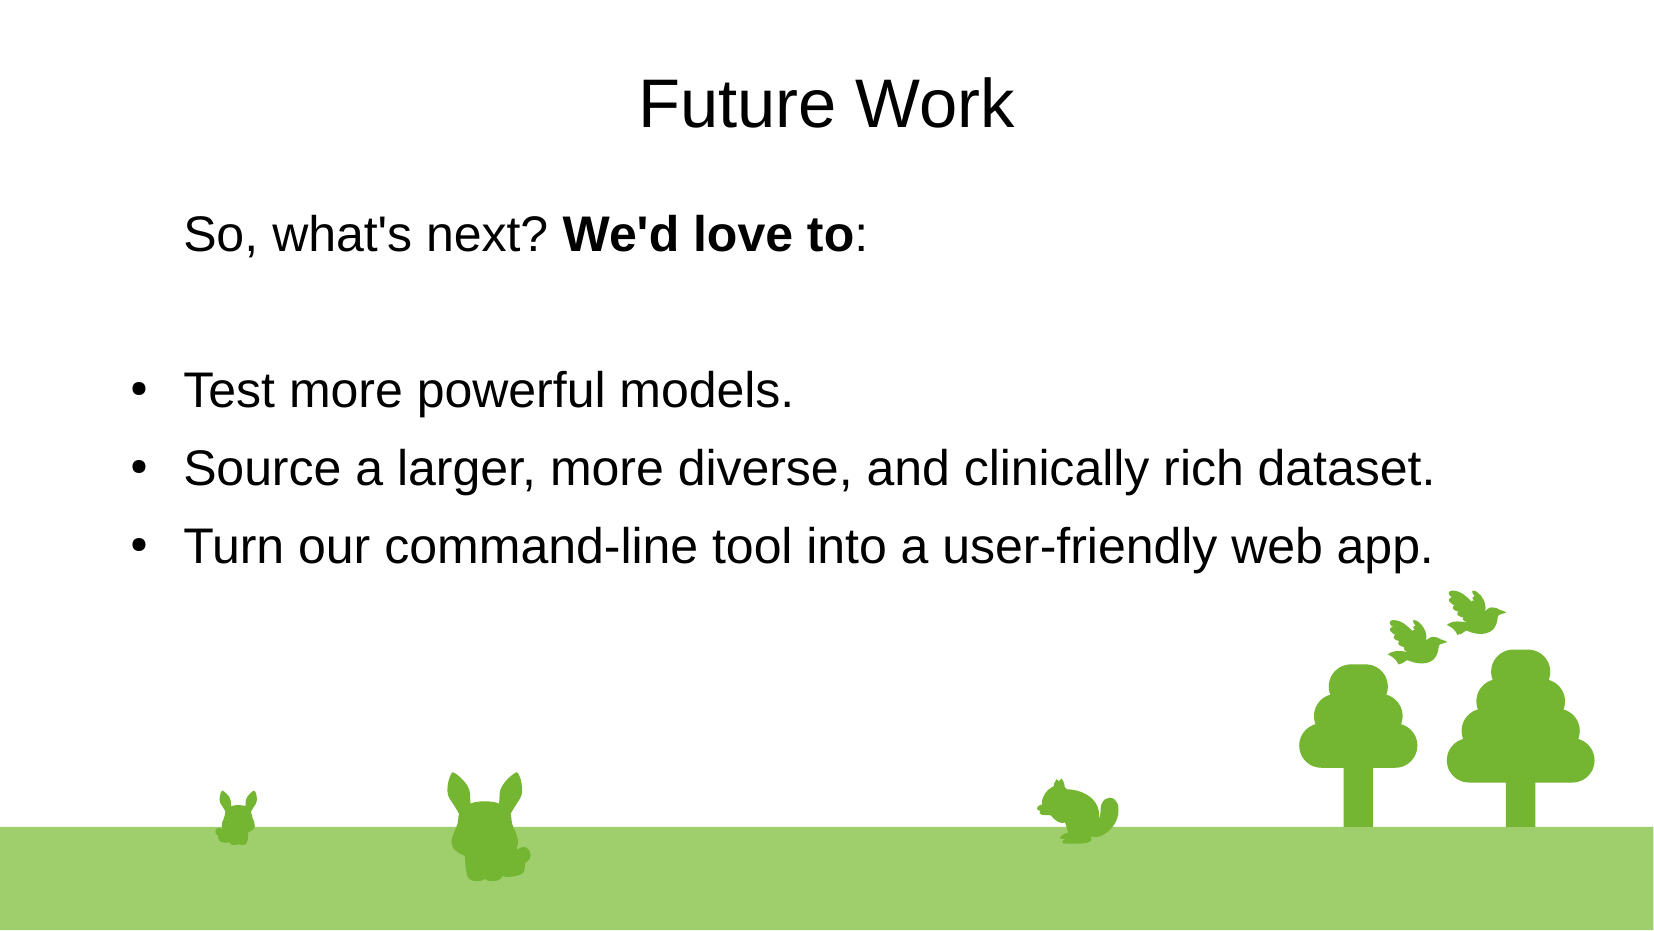

# Future Work
So, what's next? We'd love to:
Test more powerful models.
Source a larger, more diverse, and clinically rich dataset.
Turn our command-line tool into a user-friendly web app.